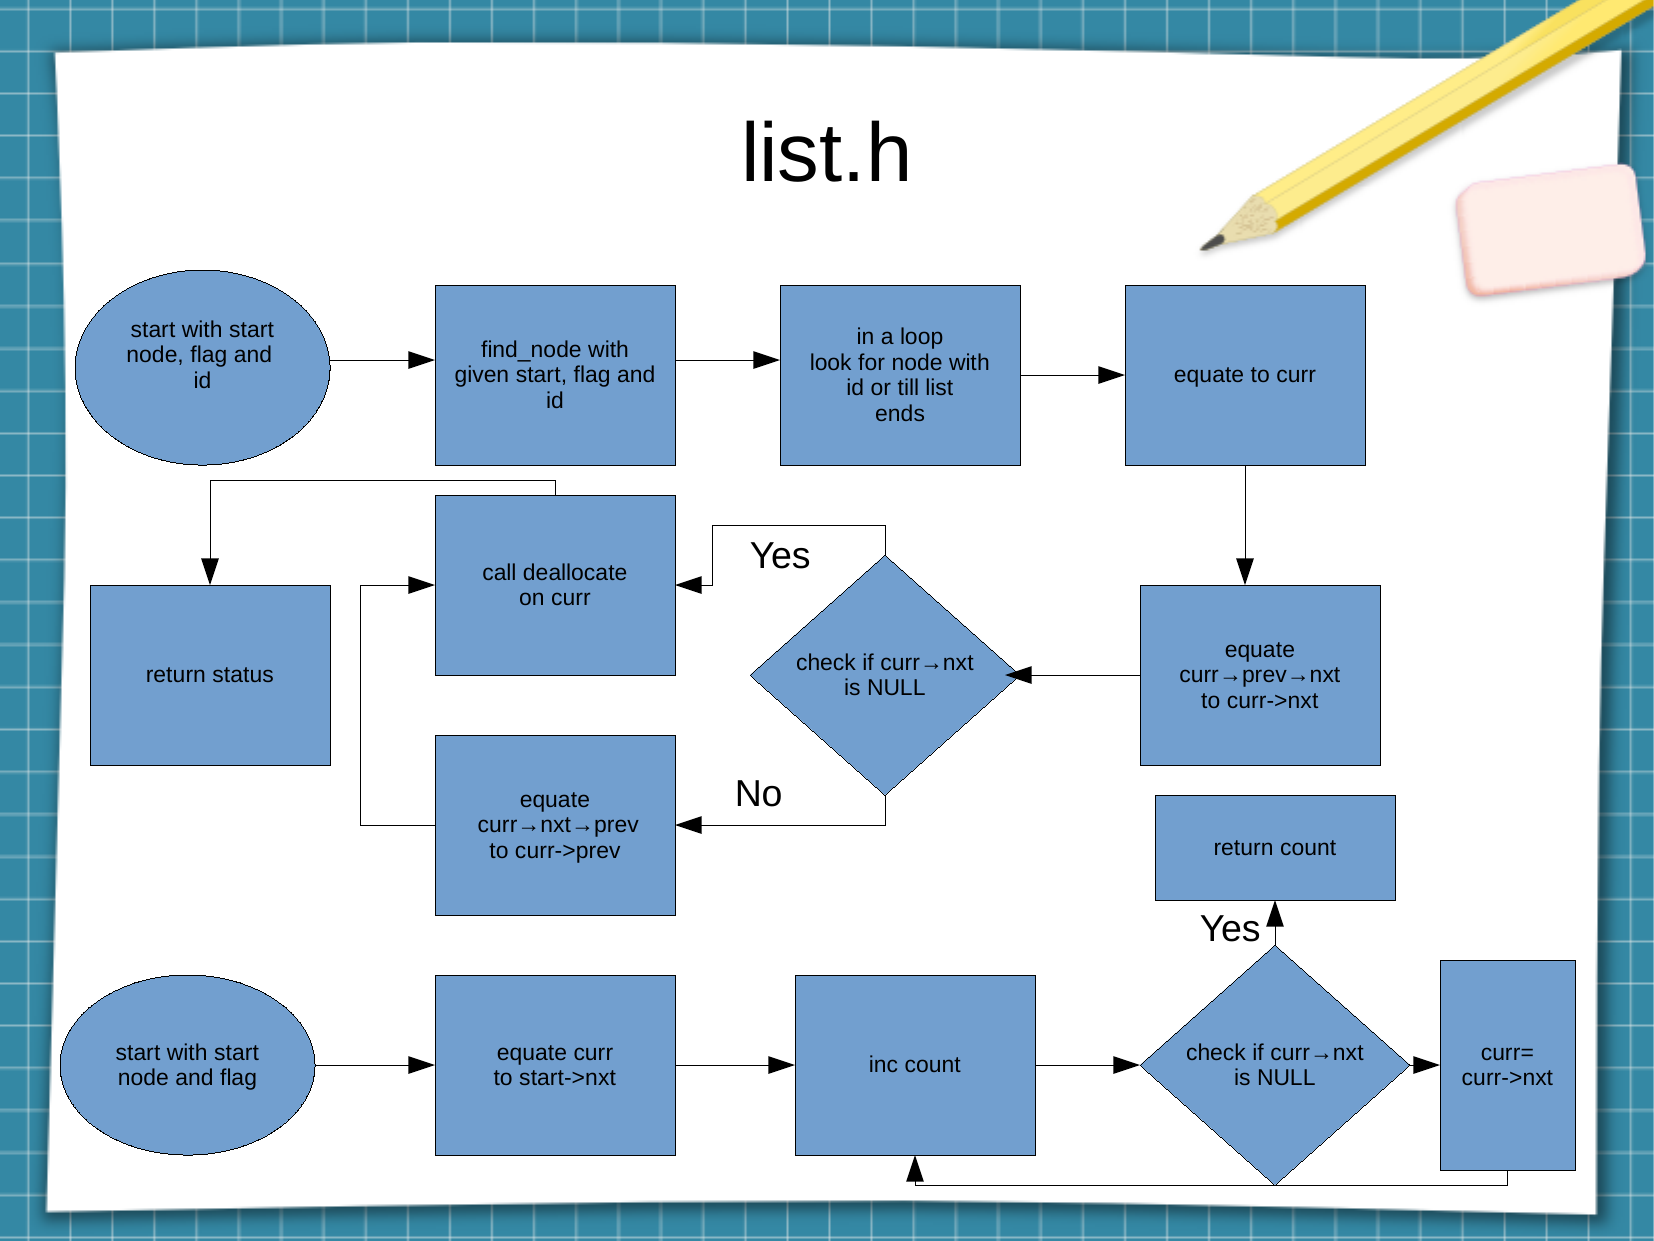

# list.h
start with start
node, flag and
id
find_node with
given start, flag and
id
in a loop
look for node with
id or till list
ends
equate to curr
call deallocate
on curr
Yes
check if curr→nxt
is NULL
return status
equate
curr→prev→nxt
to curr->nxt
equate
 curr→nxt→prev
to curr->prev
No
return count
Yes
check if curr→nxt
is NULL
curr=
curr->nxt
start with start
node and flag
equate curr
to start->nxt
inc count